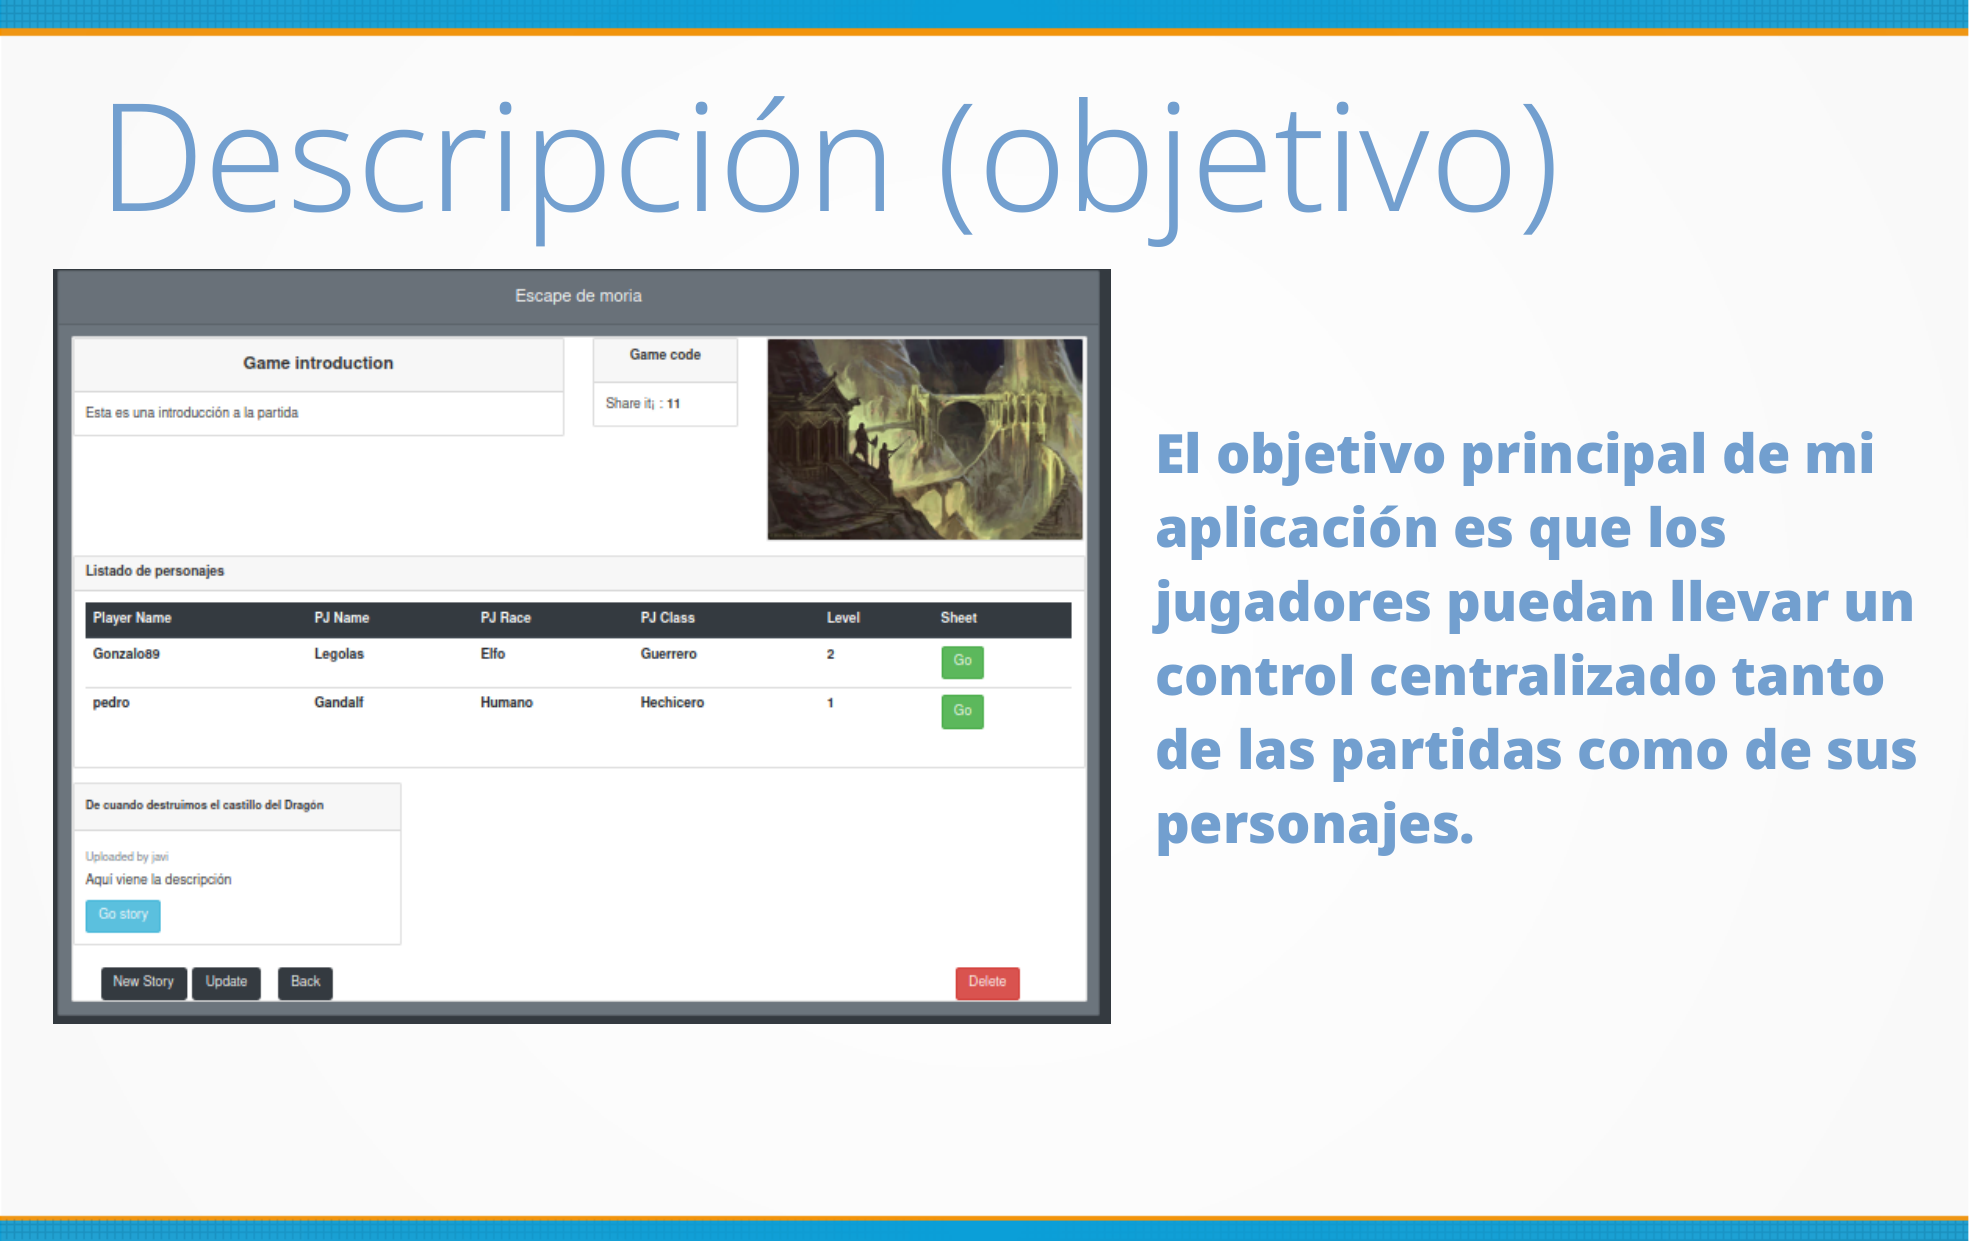

# Descripción (objetivo)
El objetivo principal de mi aplicación es que los jugadores puedan llevar un control centralizado tanto de las partidas como de sus personajes.